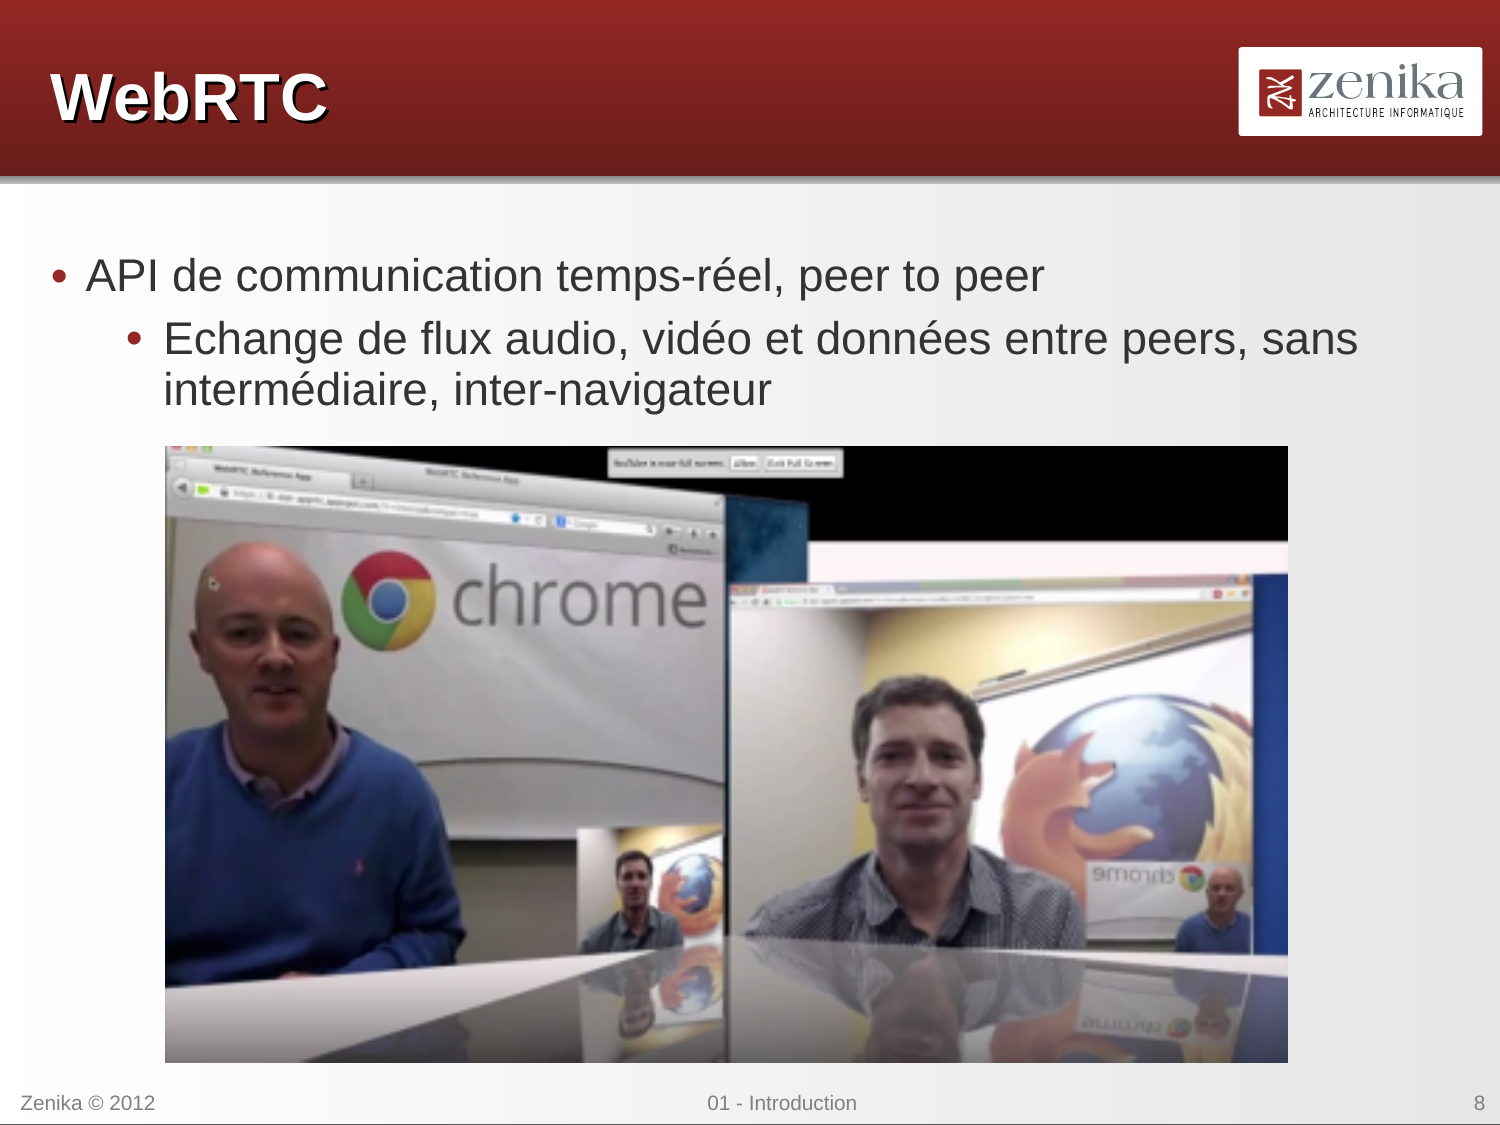

# WebRTC
API de communication temps-réel, peer to peer
Echange de flux audio, vidéo et données entre peers, sans intermédiaire, inter-navigateur